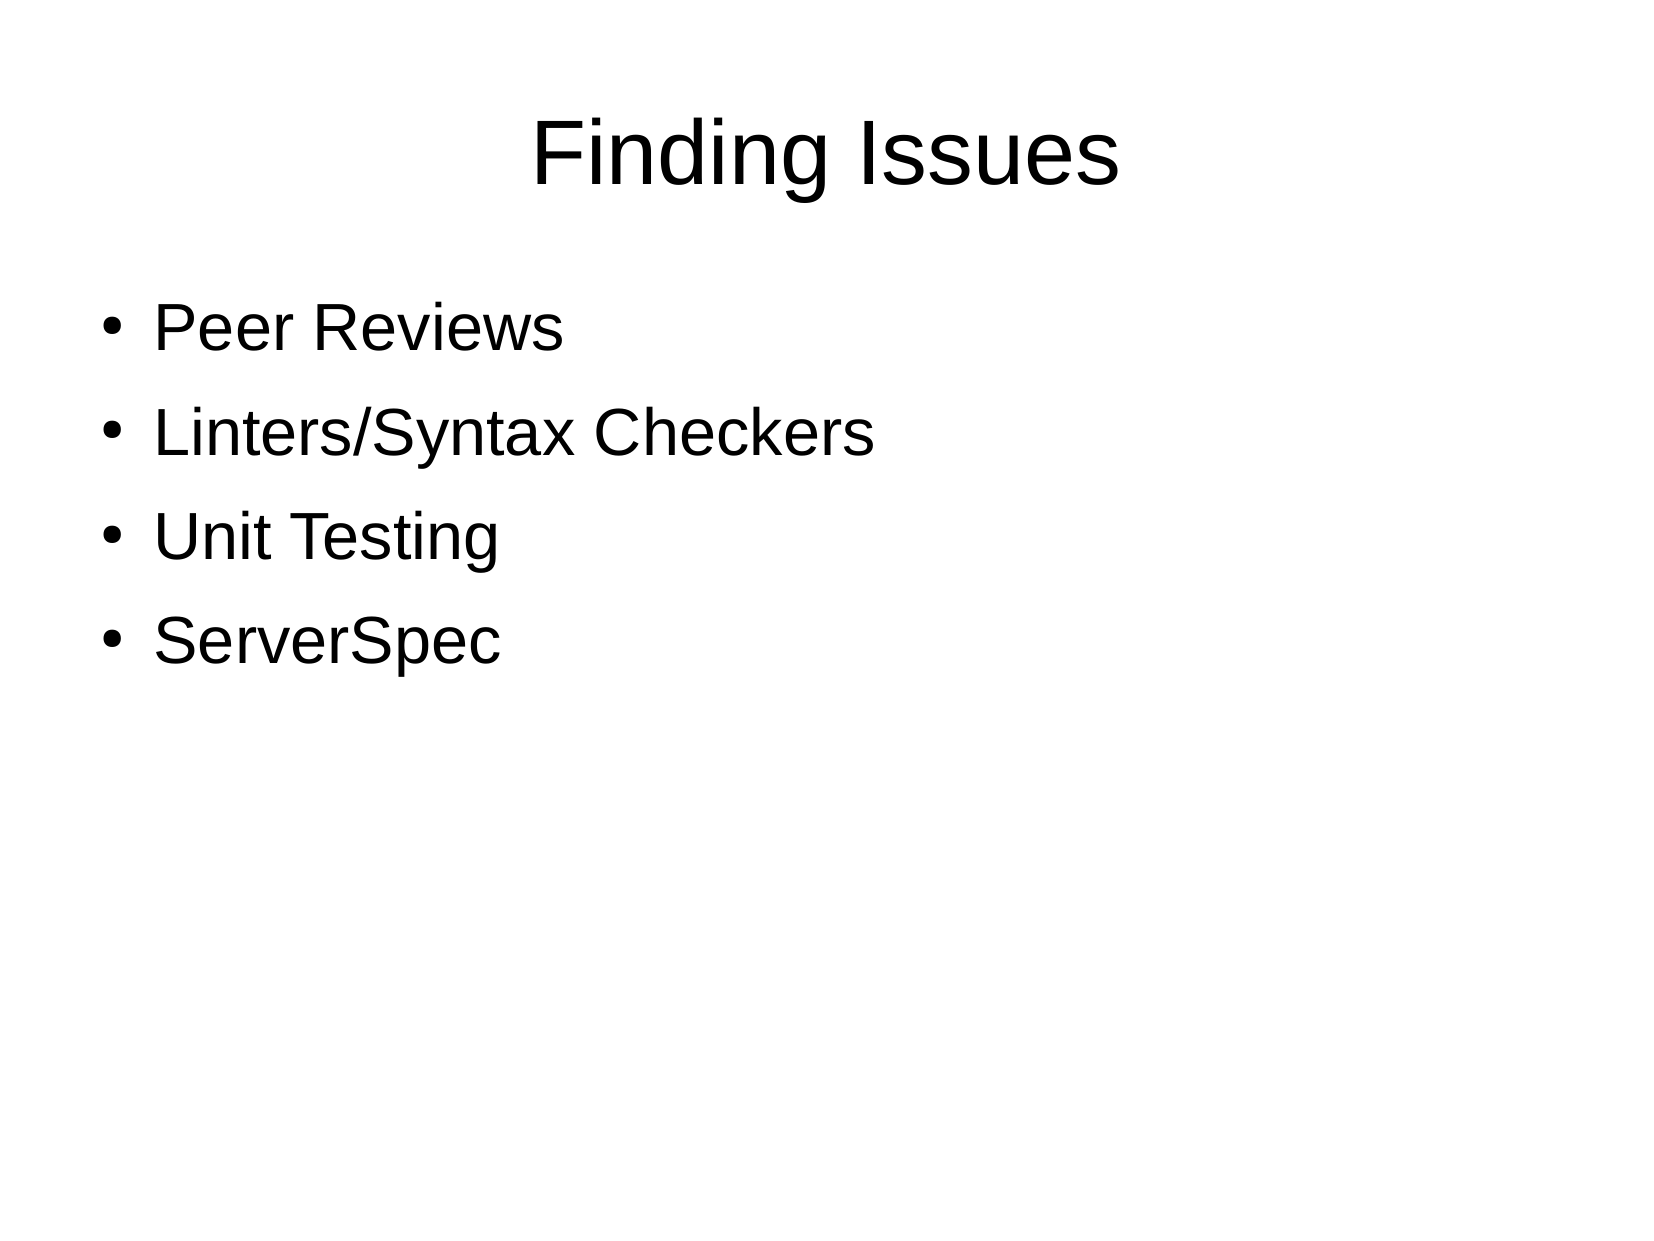

# Finding Issues
Peer Reviews
Linters/Syntax Checkers
Unit Testing
ServerSpec